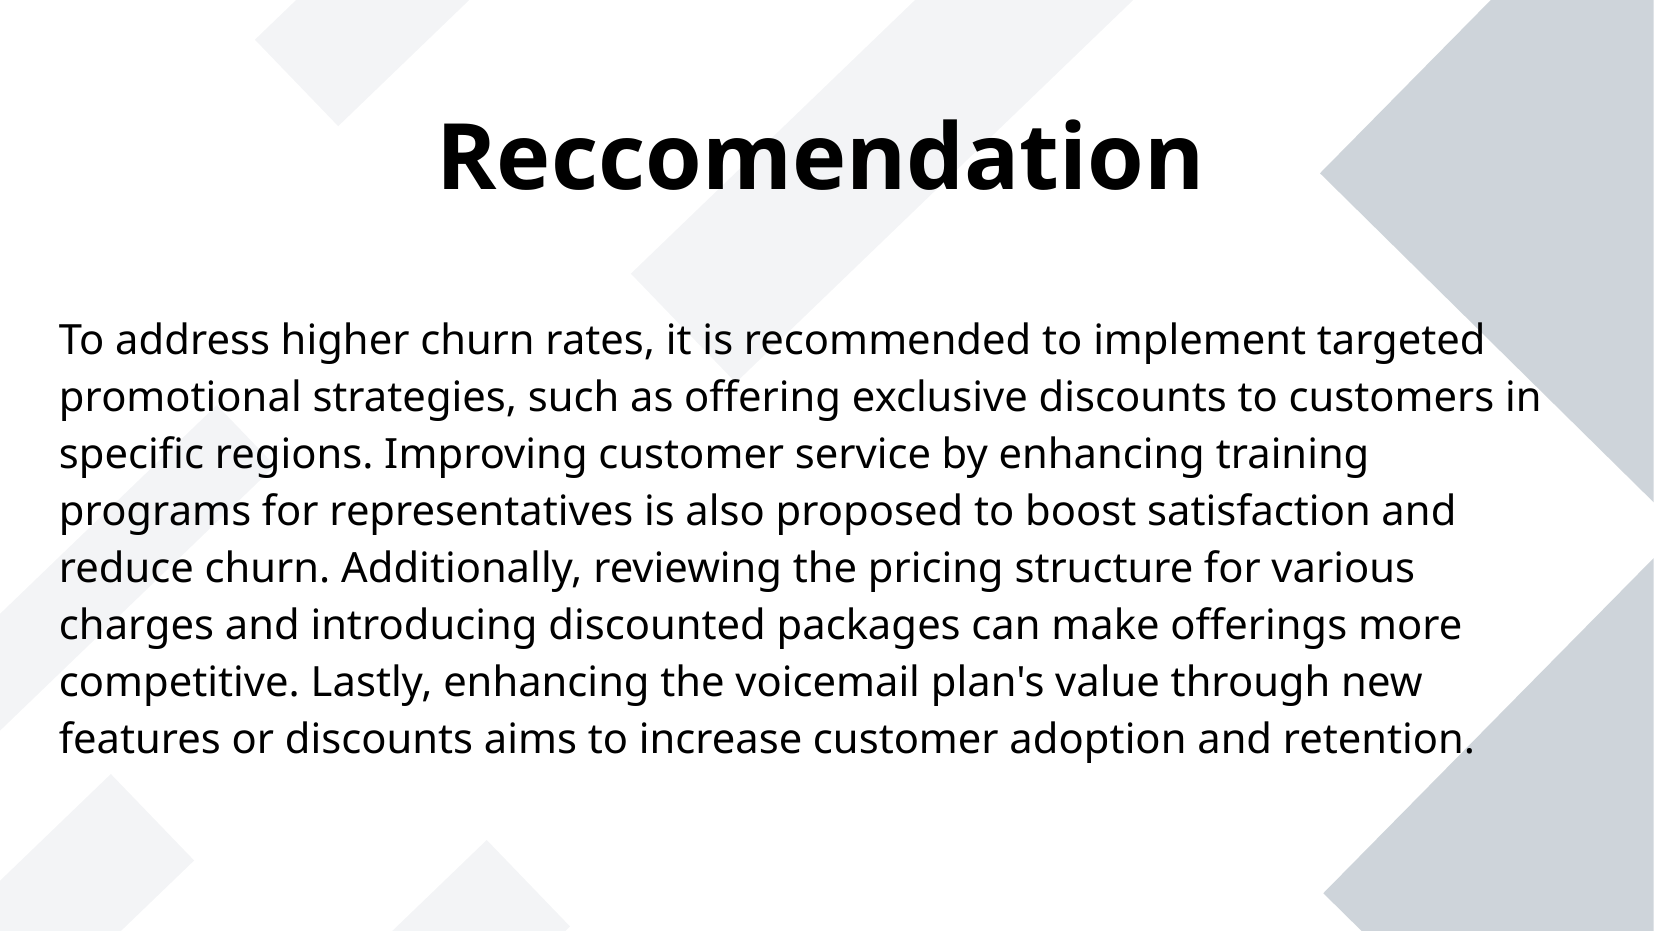

# Reccomendation
To address higher churn rates, it is recommended to implement targeted promotional strategies, such as offering exclusive discounts to customers in specific regions. Improving customer service by enhancing training programs for representatives is also proposed to boost satisfaction and reduce churn. Additionally, reviewing the pricing structure for various charges and introducing discounted packages can make offerings more competitive. Lastly, enhancing the voicemail plan's value through new features or discounts aims to increase customer adoption and retention.